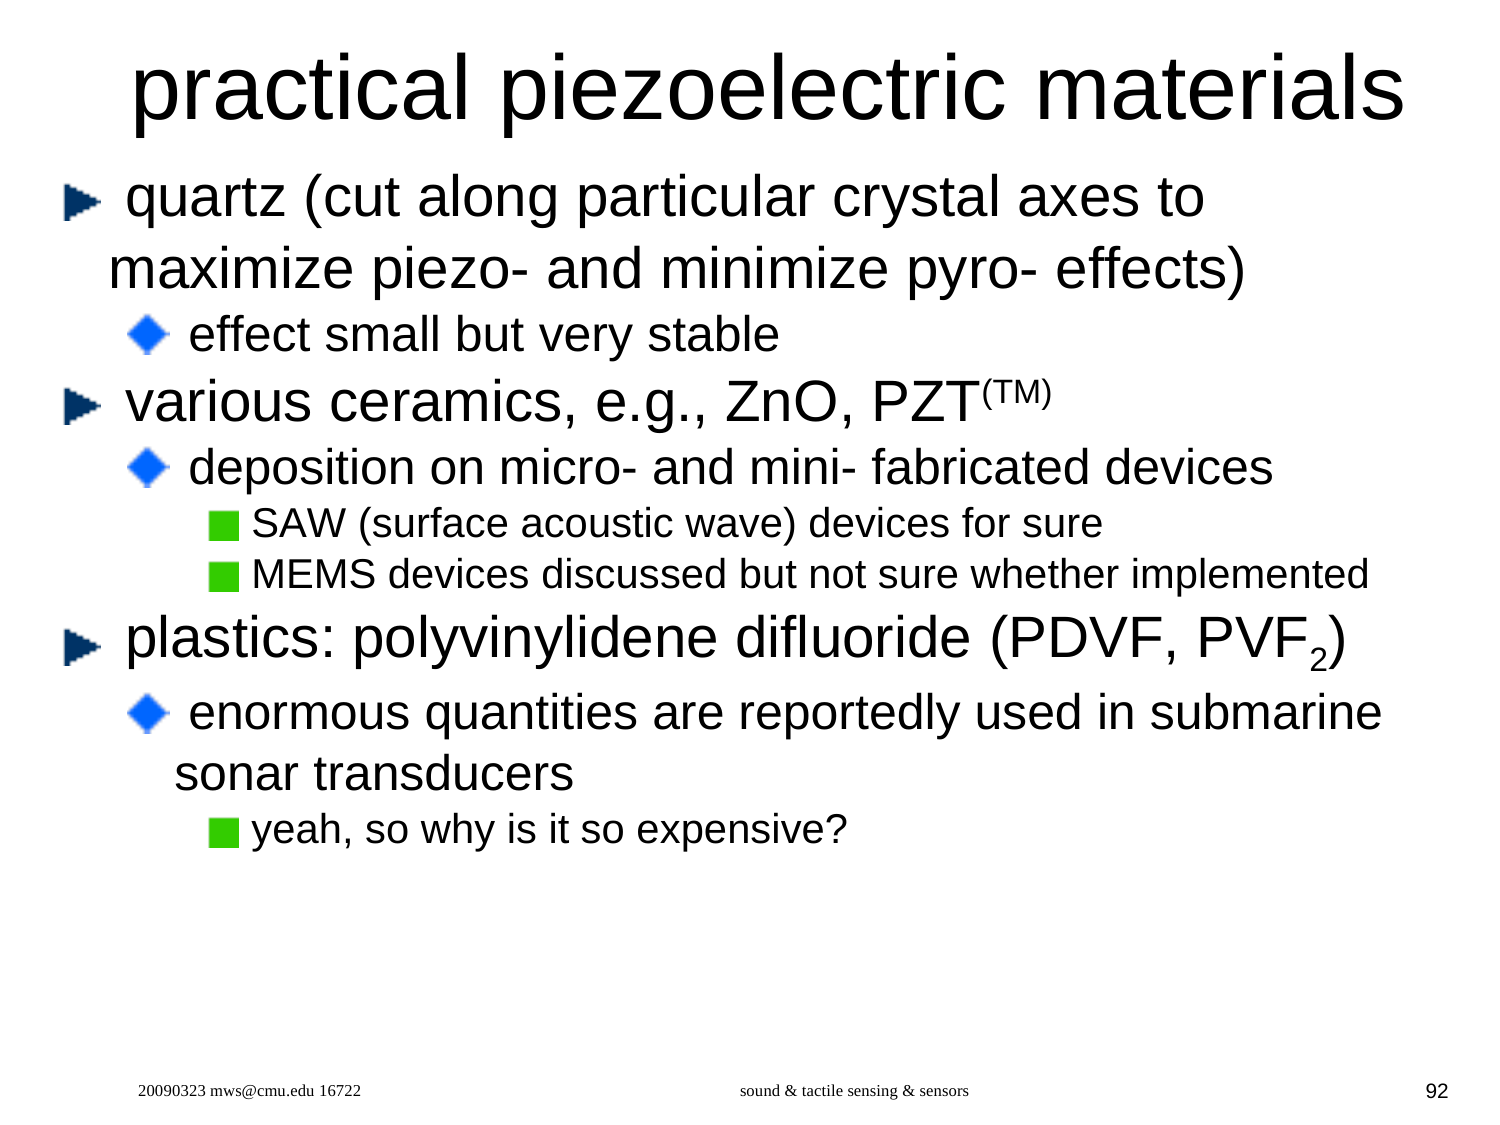

# practical piezoelectric materials
 quartz (cut along particular crystal axes to maximize piezo- and minimize pyro- effects)
 effect small but very stable
 various ceramics, e.g., ZnO, PZT(TM)
 deposition on micro- and mini- fabricated devices
 SAW (surface acoustic wave) devices for sure
 MEMS devices discussed but not sure whether implemented
 plastics: polyvinylidene difluoride (PDVF, PVF2)
 enormous quantities are reportedly used in submarine sonar transducers
 yeah, so why is it so expensive?
92
20090323 mws@cmu.edu 16722
sound & tactile sensing & sensors